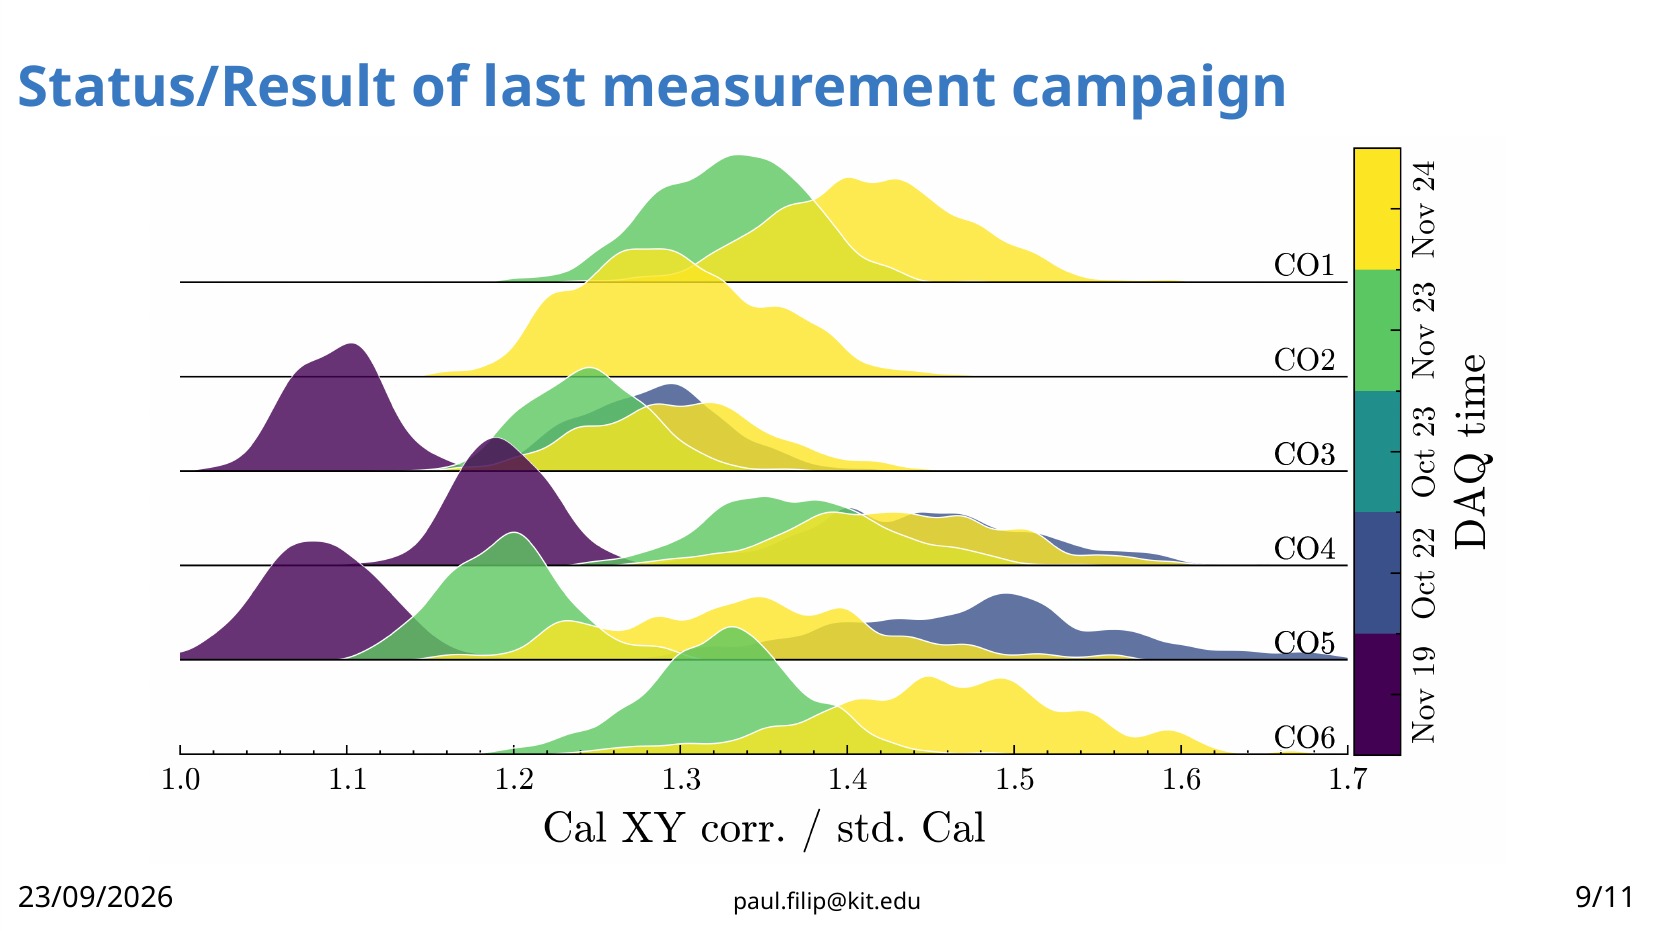

# Status/Result of last measurement campaign
paul.filip@kit.edu
9